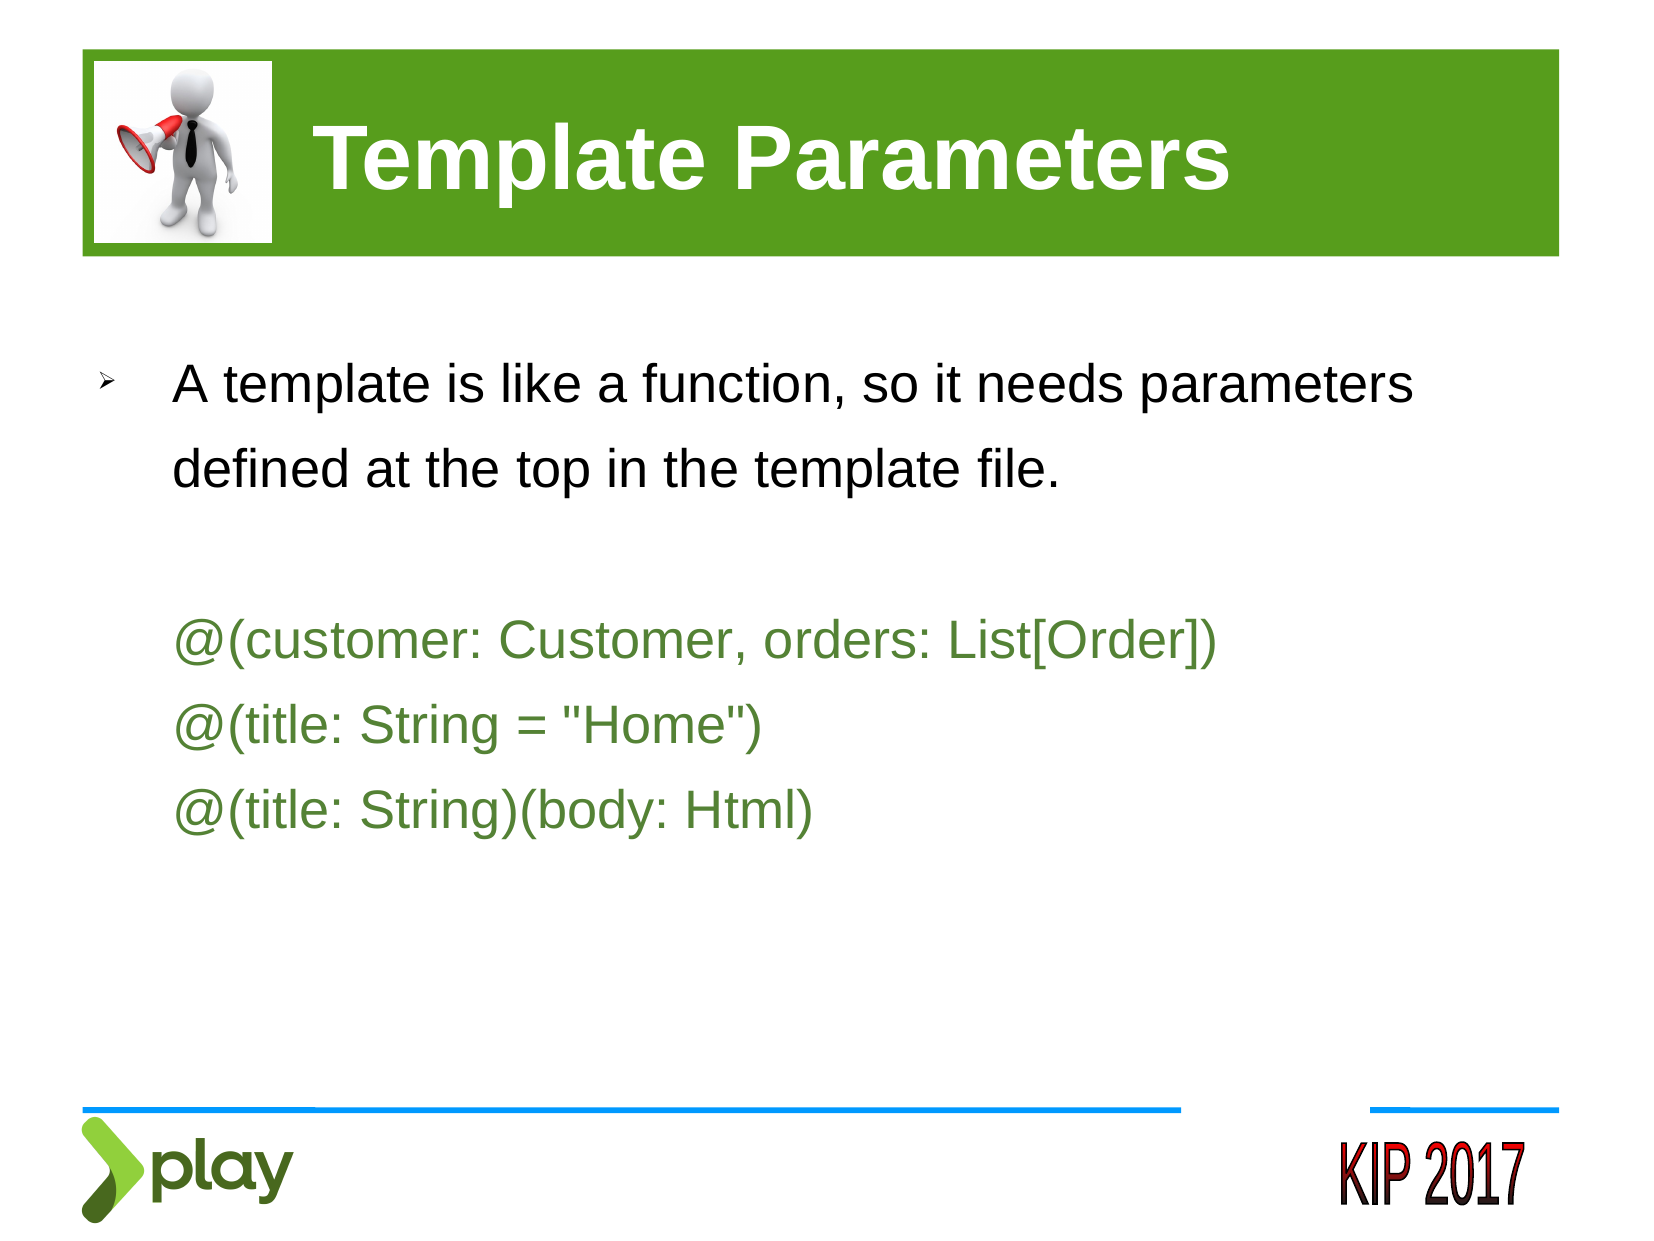

# Template Parameters
A template is like a function, so it needs parameters
defined at the top in the template file.
@(customer: Customer, orders: List[Order])
@(title: String = "Home")
@(title: String)(body: Html)